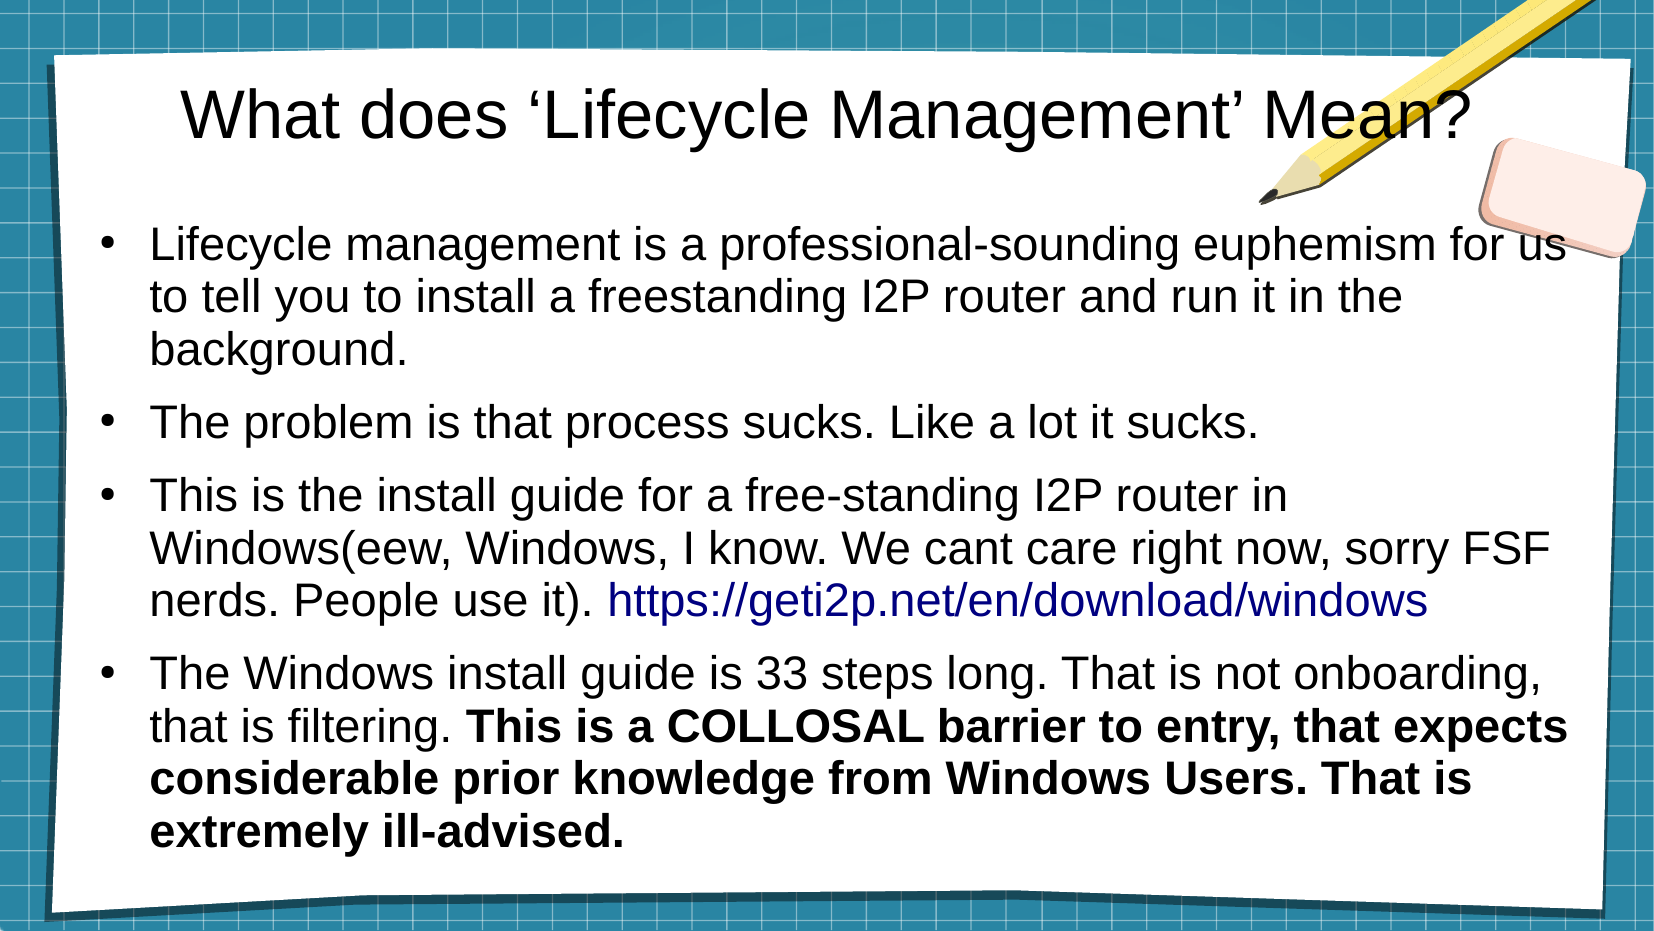

# What does ‘Lifecycle Management’ Mean?
Lifecycle management is a professional-sounding euphemism for us to tell you to install a freestanding I2P router and run it in the background.
The problem is that process sucks. Like a lot it sucks.
This is the install guide for a free-standing I2P router in Windows(eew, Windows, I know. We cant care right now, sorry FSF nerds. People use it). https://geti2p.net/en/download/windows
The Windows install guide is 33 steps long. That is not onboarding, that is filtering. This is a COLLOSAL barrier to entry, that expects considerable prior knowledge from Windows Users. That is extremely ill-advised.